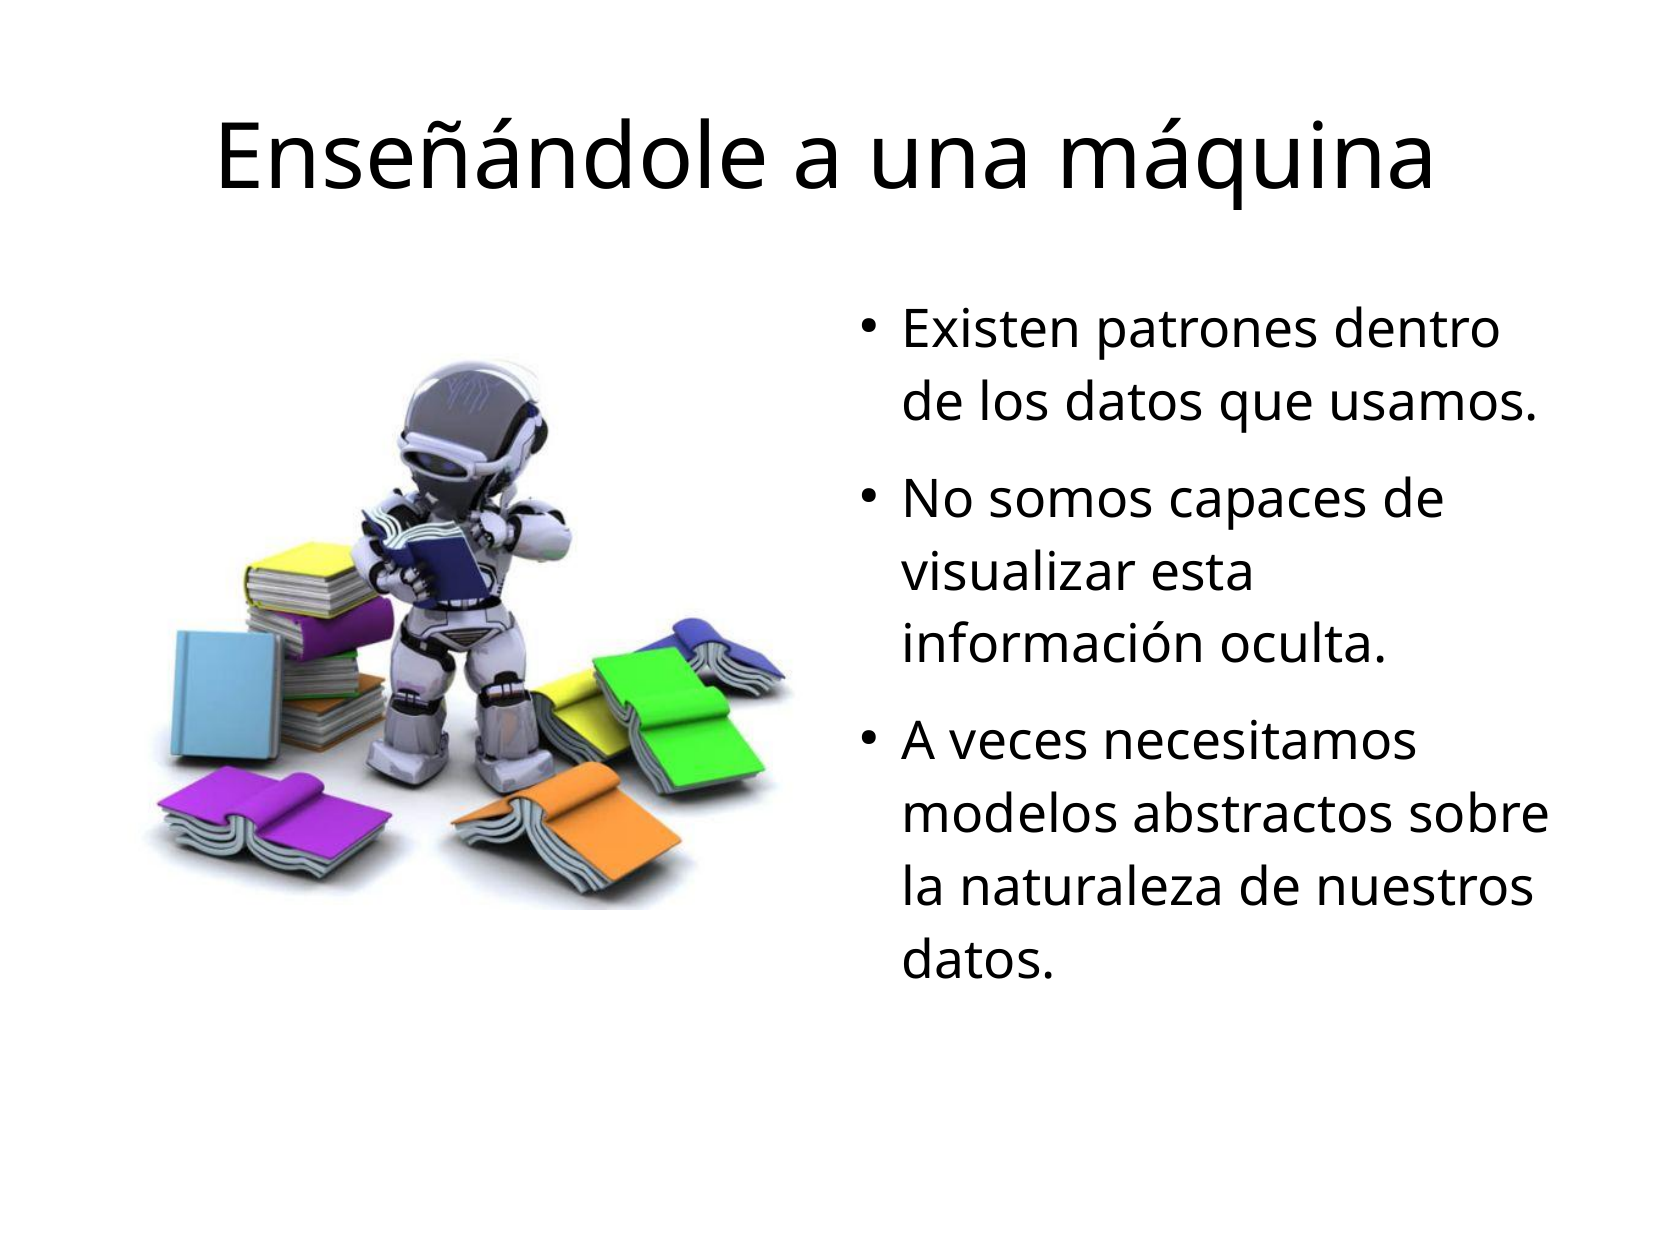

# Enseñándole a una máquina
Existen patrones dentro de los datos que usamos.
No somos capaces de visualizar esta información oculta.
A veces necesitamos modelos abstractos sobre la naturaleza de nuestros datos.